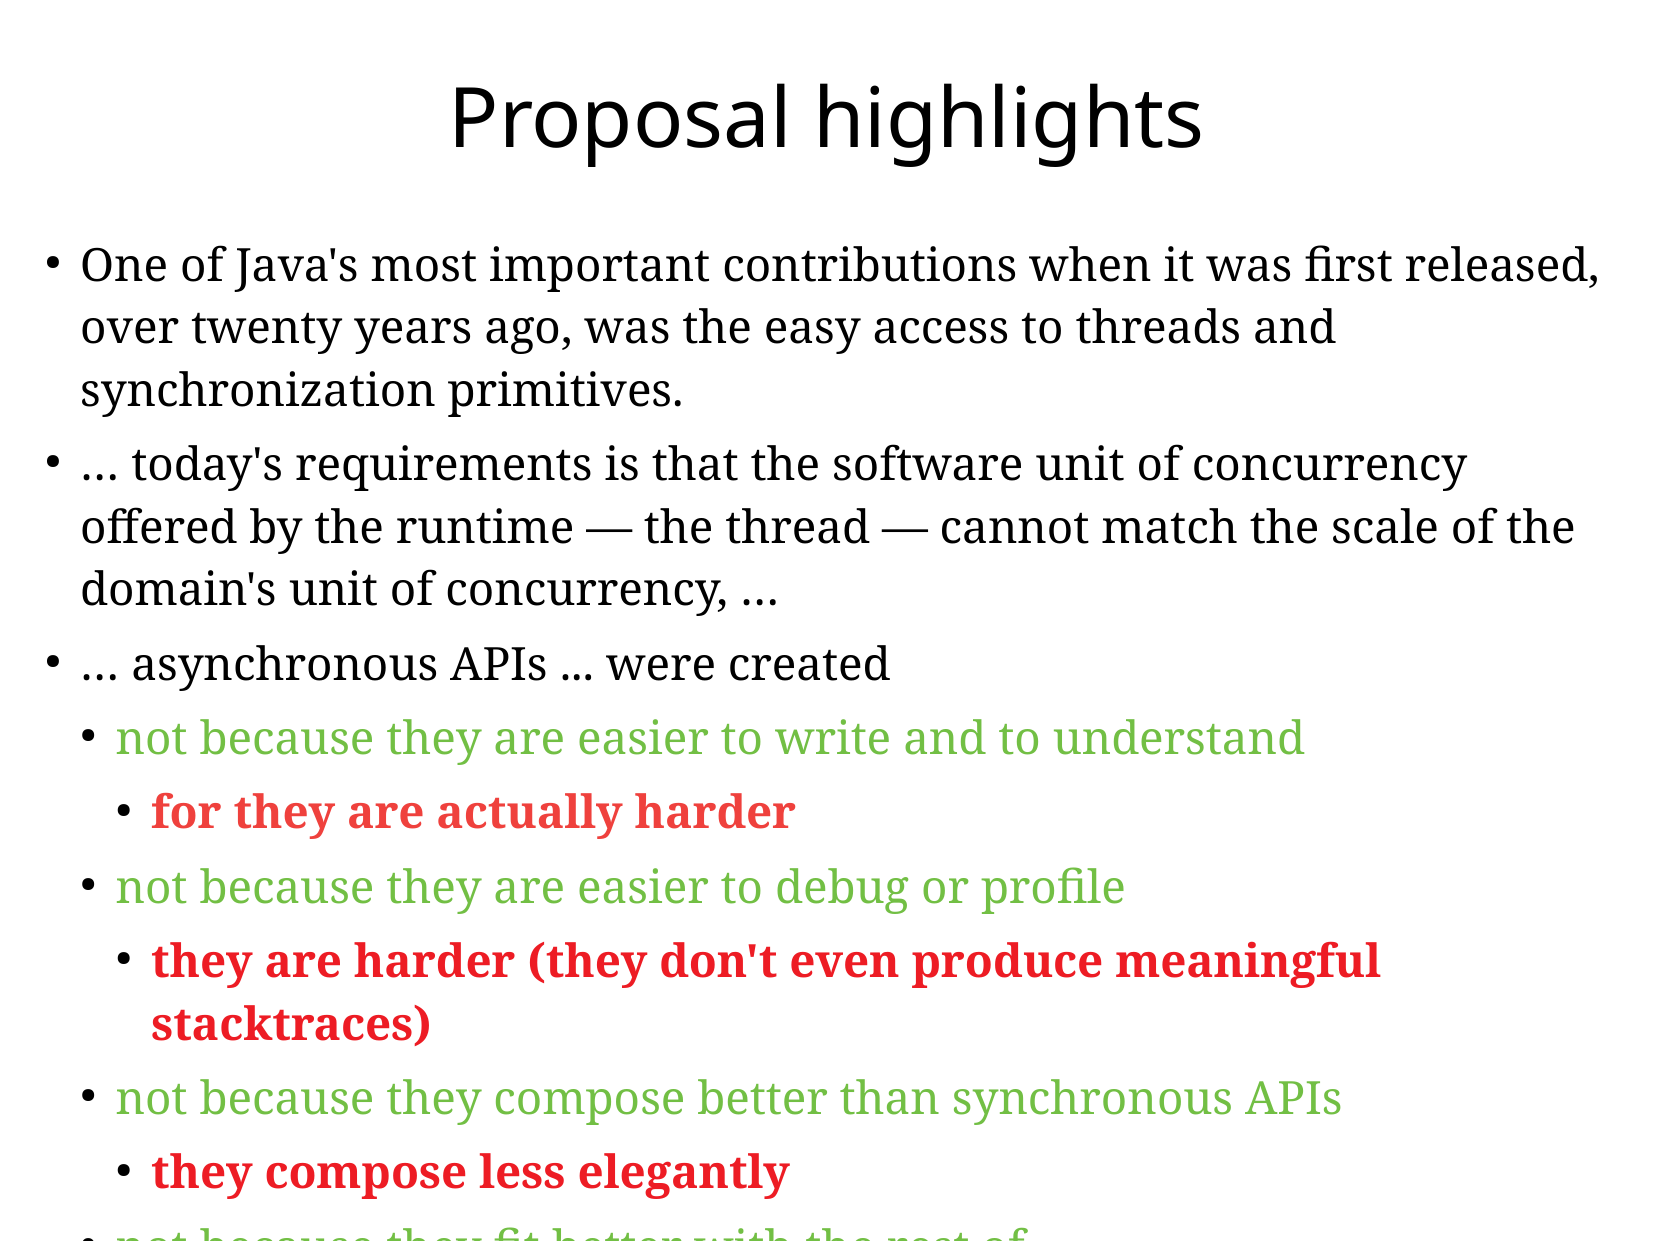

# Proposal highlights
One of Java's most important contributions when it was first released, over twenty years ago, was the easy access to threads and synchronization primitives.
… today's requirements is that the software unit of concurrency offered by the runtime — the thread — cannot match the scale of the domain's unit of concurrency, …
… asynchronous APIs ... were created
not because they are easier to write and to understand
for they are actually harder
not because they are easier to debug or profile
they are harder (they don't even produce meaningful stacktraces)
not because they compose better than synchronous APIs
they compose less elegantly
not because they fit better with the rest of
the language or integrate well with existing code
they are a much worse fit
but just because the implementation of the software unit of concurrency in Java — the thread — is insufficient from a footprint and performance perspective.